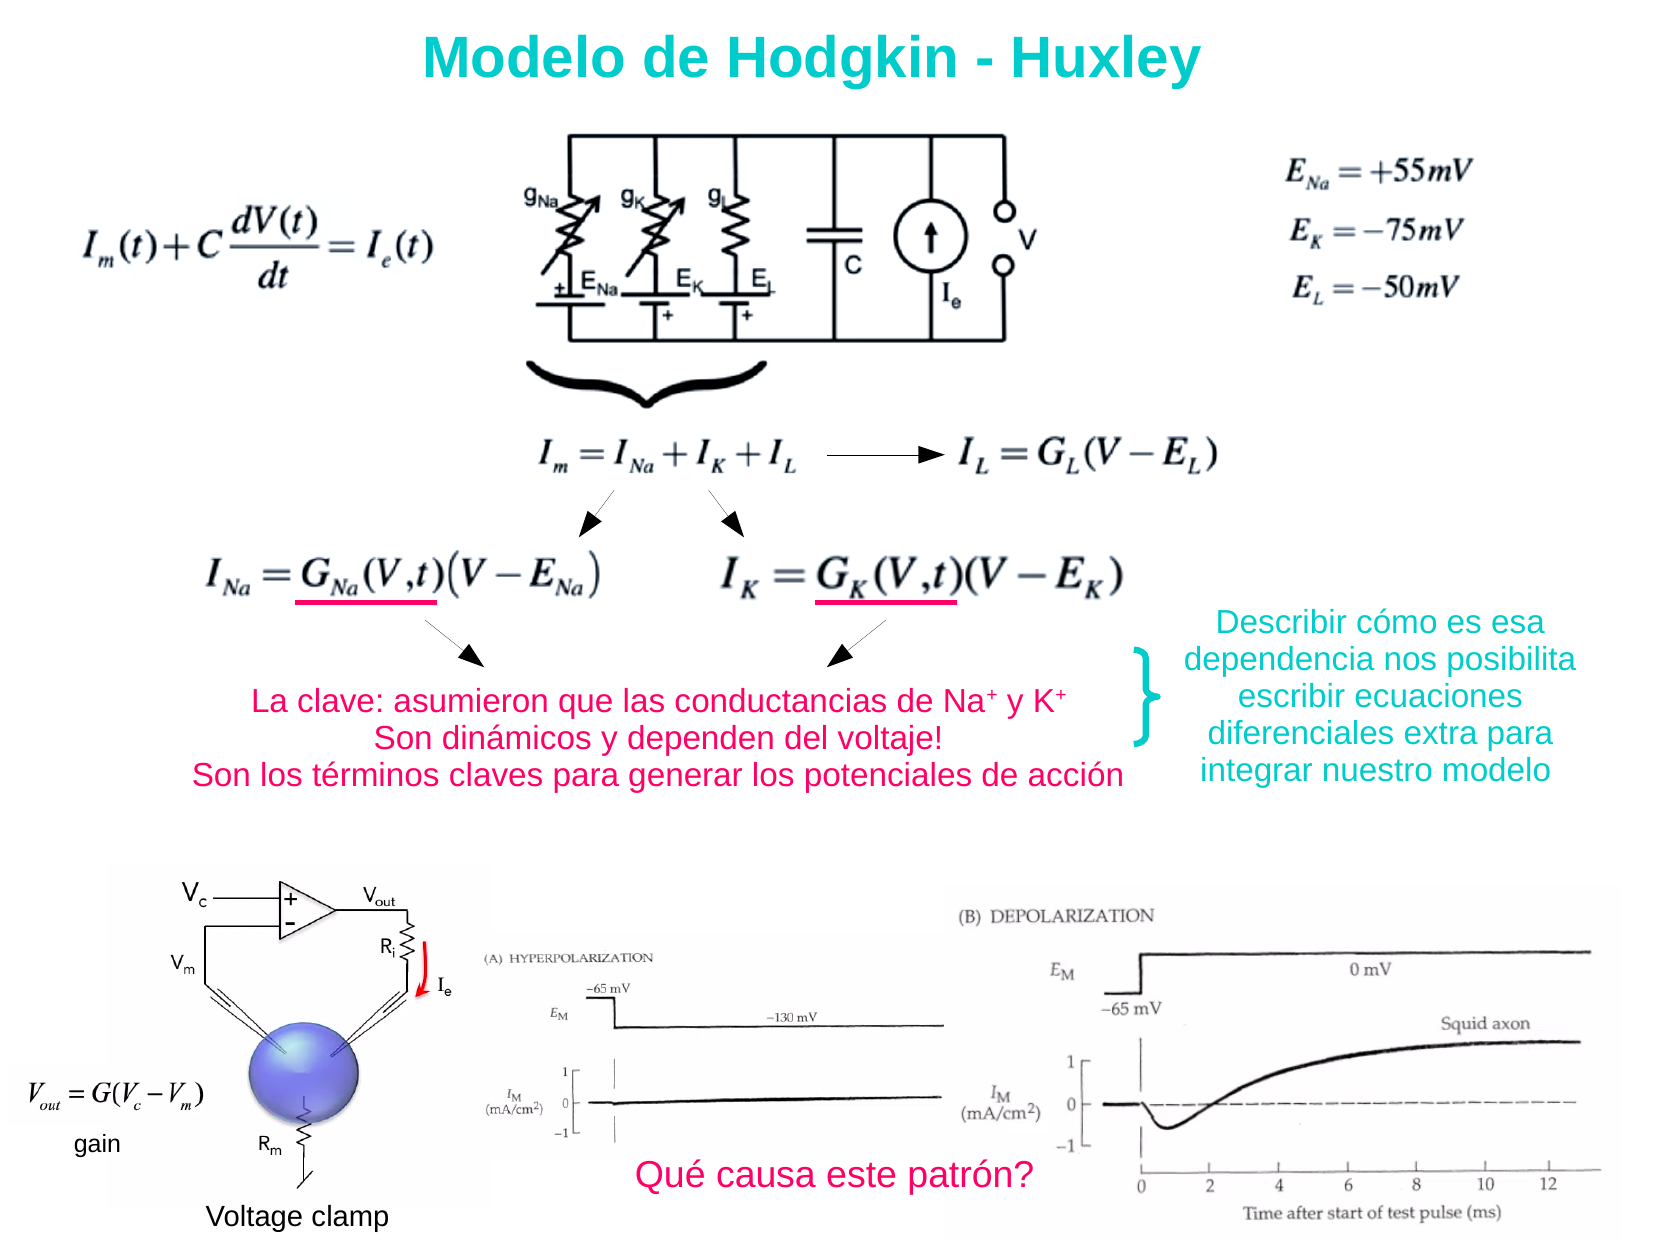

Modelo de Hodgkin - Huxley
Describir cómo es esa dependencia nos posibilita escribir ecuaciones diferenciales extra para integrar nuestro modelo
La clave: asumieron que las conductancias de Na+ y K+
Son dinámicos y dependen del voltaje!
Son los términos claves para generar los potenciales de acción
gain
Voltage clamp
Qué causa este patrón?